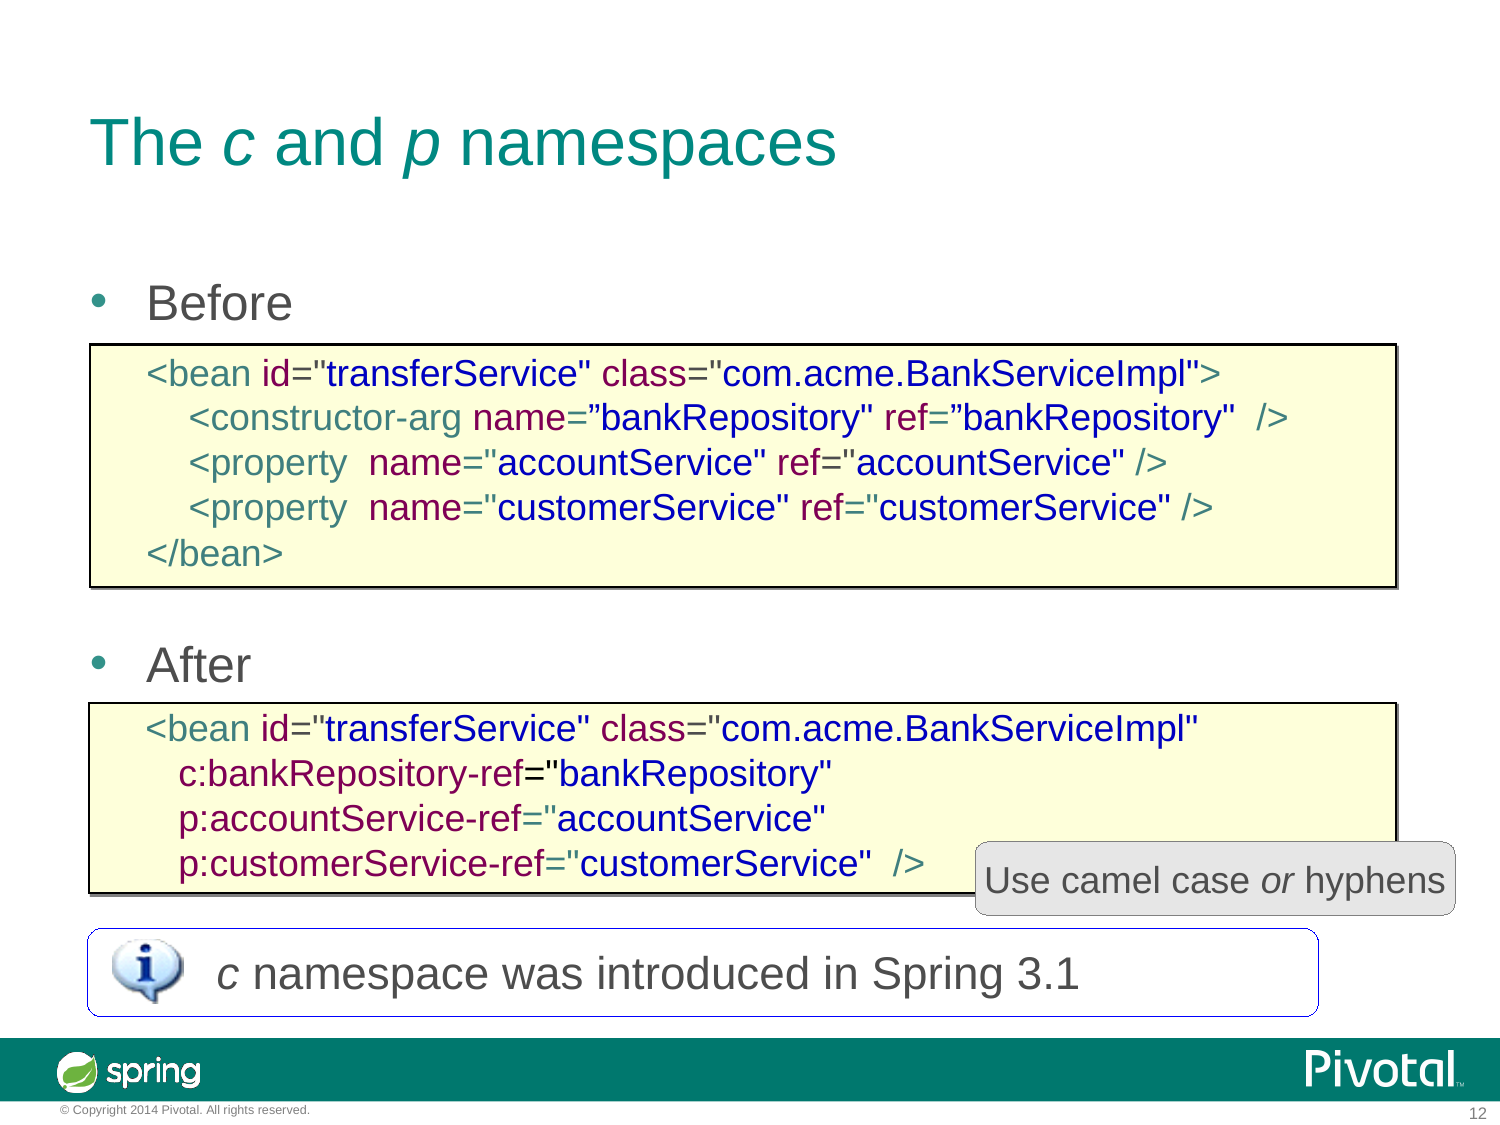

# The c and p namespaces
Before
After
 <bean id="transferService" class="com.acme.BankServiceImpl">
 <constructor-arg name=”bankRepository" ref=”bankRepository" />
 <property name="accountService" ref="accountService" />
 <property name="customerService" ref="customerService" />
 </bean>
 <bean id="transferService" class="com.acme.BankServiceImpl"
 	c:bankRepository-ref="bankRepository"
	p:accountService-ref="accountService"
	p:customerService-ref="customerService" />
Use camel case or hyphens
c namespace was introduced in Spring 3.1